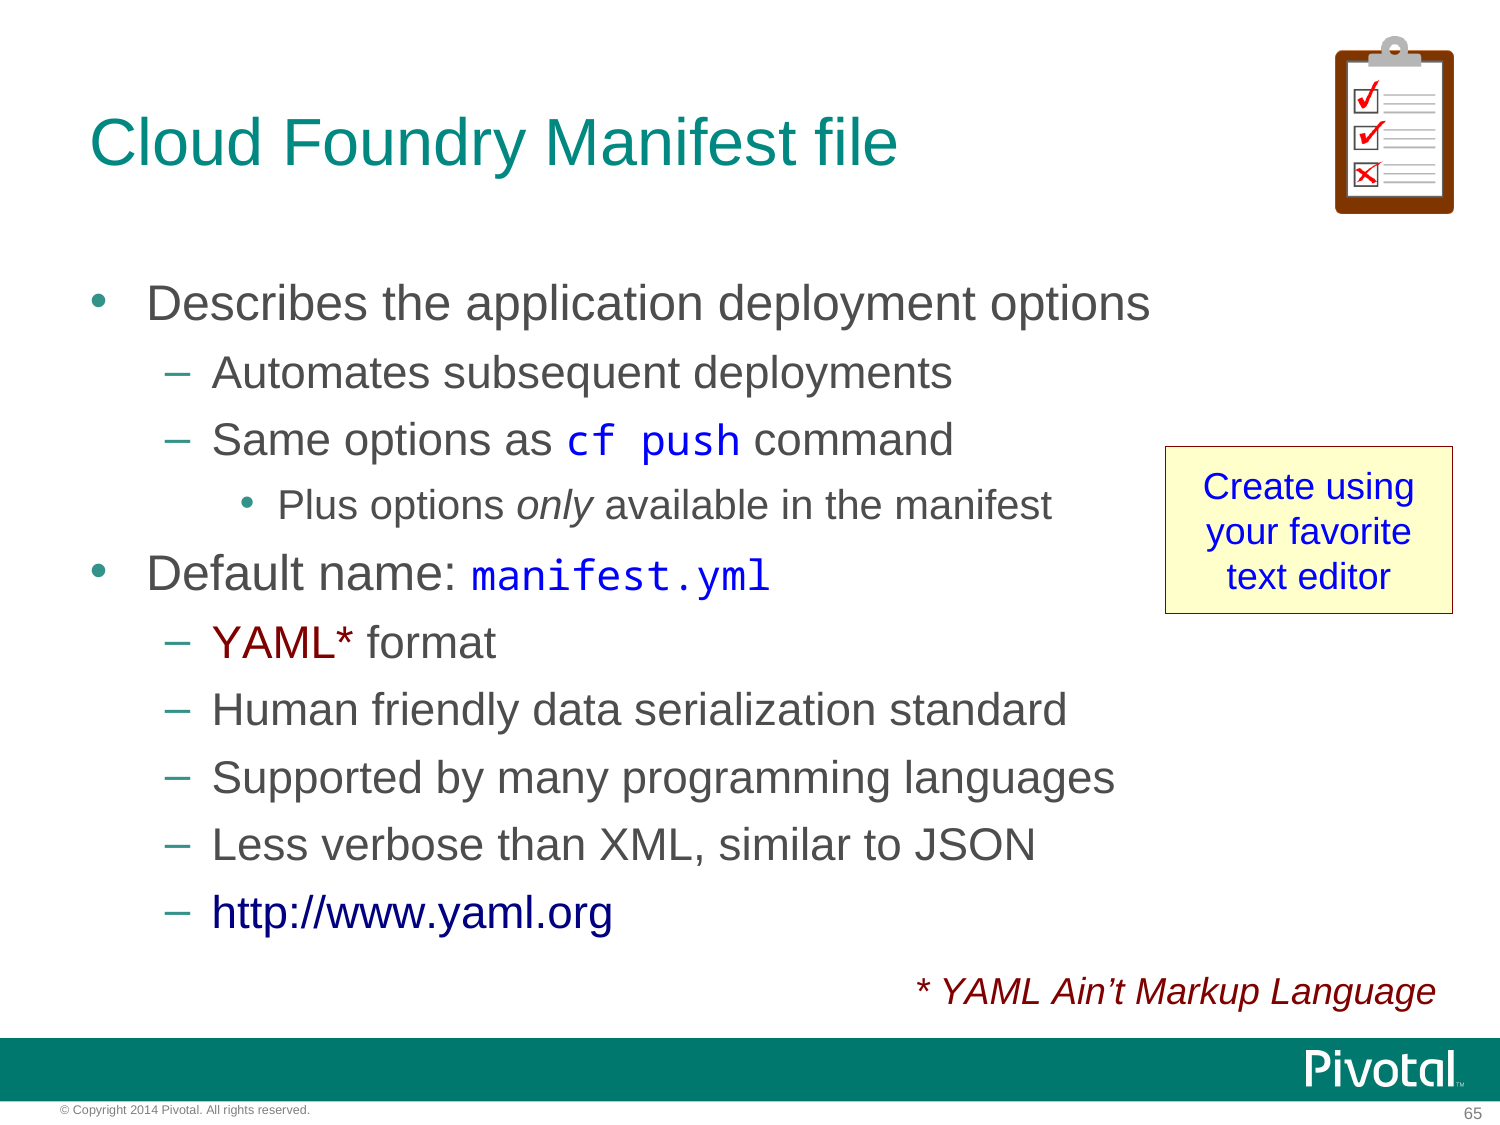

# Cloud Foundry Manifest file
Describes the application deployment options
Automates subsequent deployments
Same options as cf push command
Plus options only available in the manifest
Default name: manifest.yml
YAML* format
Human friendly data serialization standard
Supported by many programming languages
Less verbose than XML, similar to JSON
http://www.yaml.org
Create using
your favorite
text editor
* YAML Ain’t Markup Language